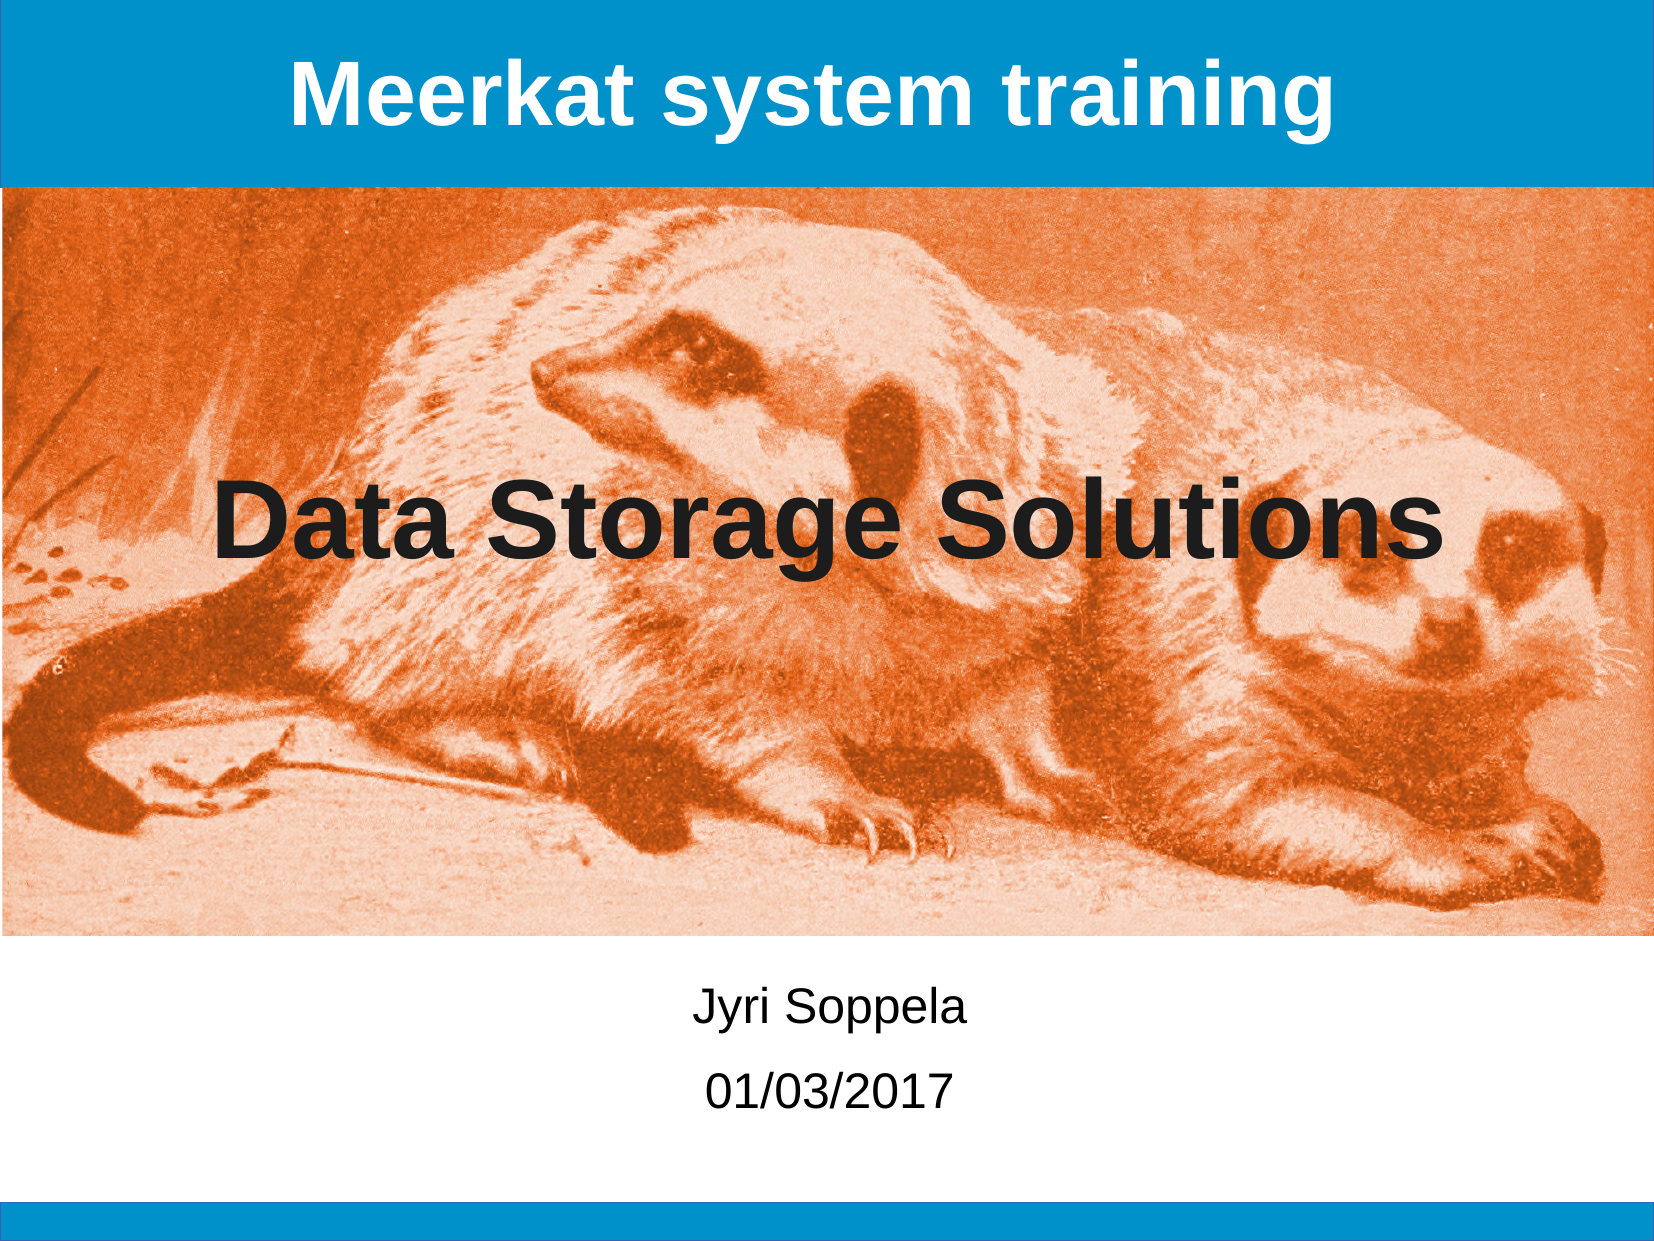

# Meerkat system training
Data Storage Solutions
Jyri Soppela
01/03/2017